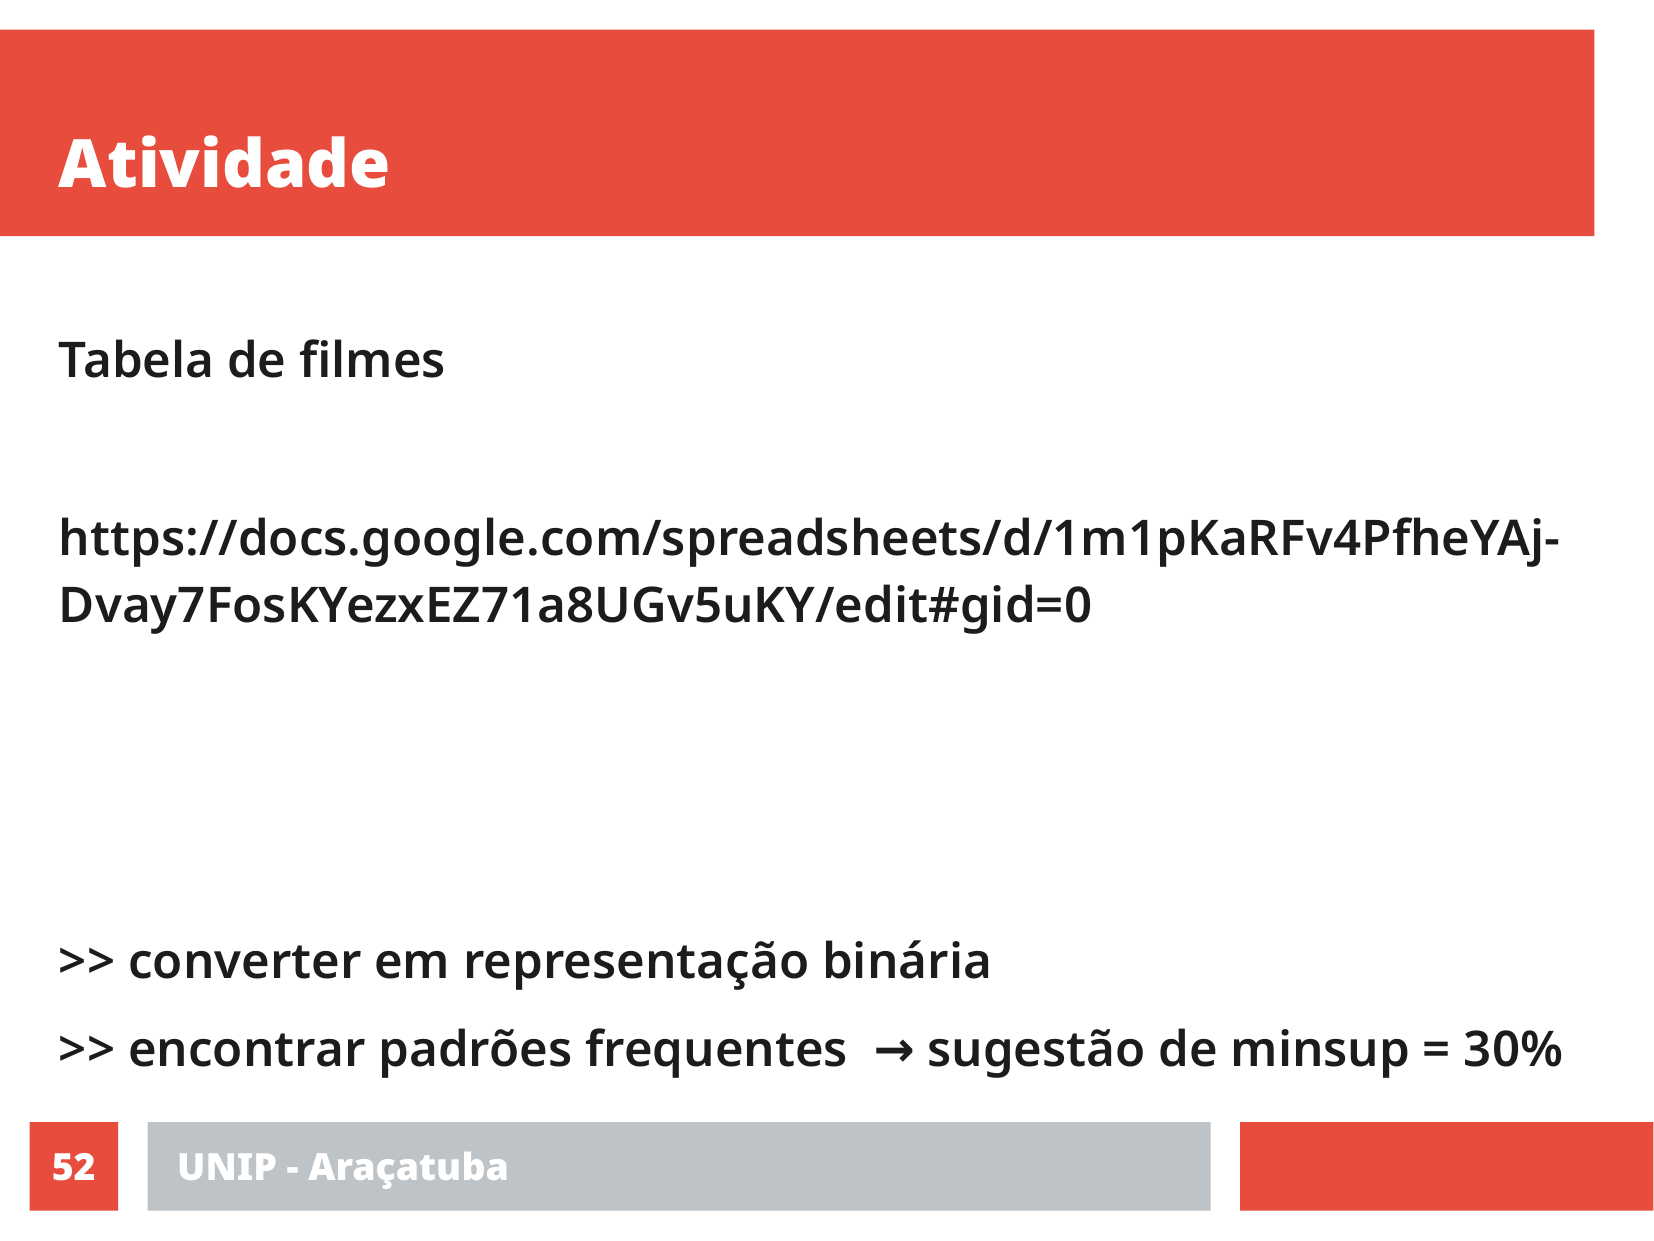

# Atividade
Tabela de filmes
https://docs.google.com/spreadsheets/d/1m1pKaRFv4PfheYAj-Dvay7FosKYezxEZ71a8UGv5uKY/edit#gid=0
>> converter em representação binária
>> encontrar padrões frequentes → sugestão de minsup = 30%
52
UNIP - Araçatuba